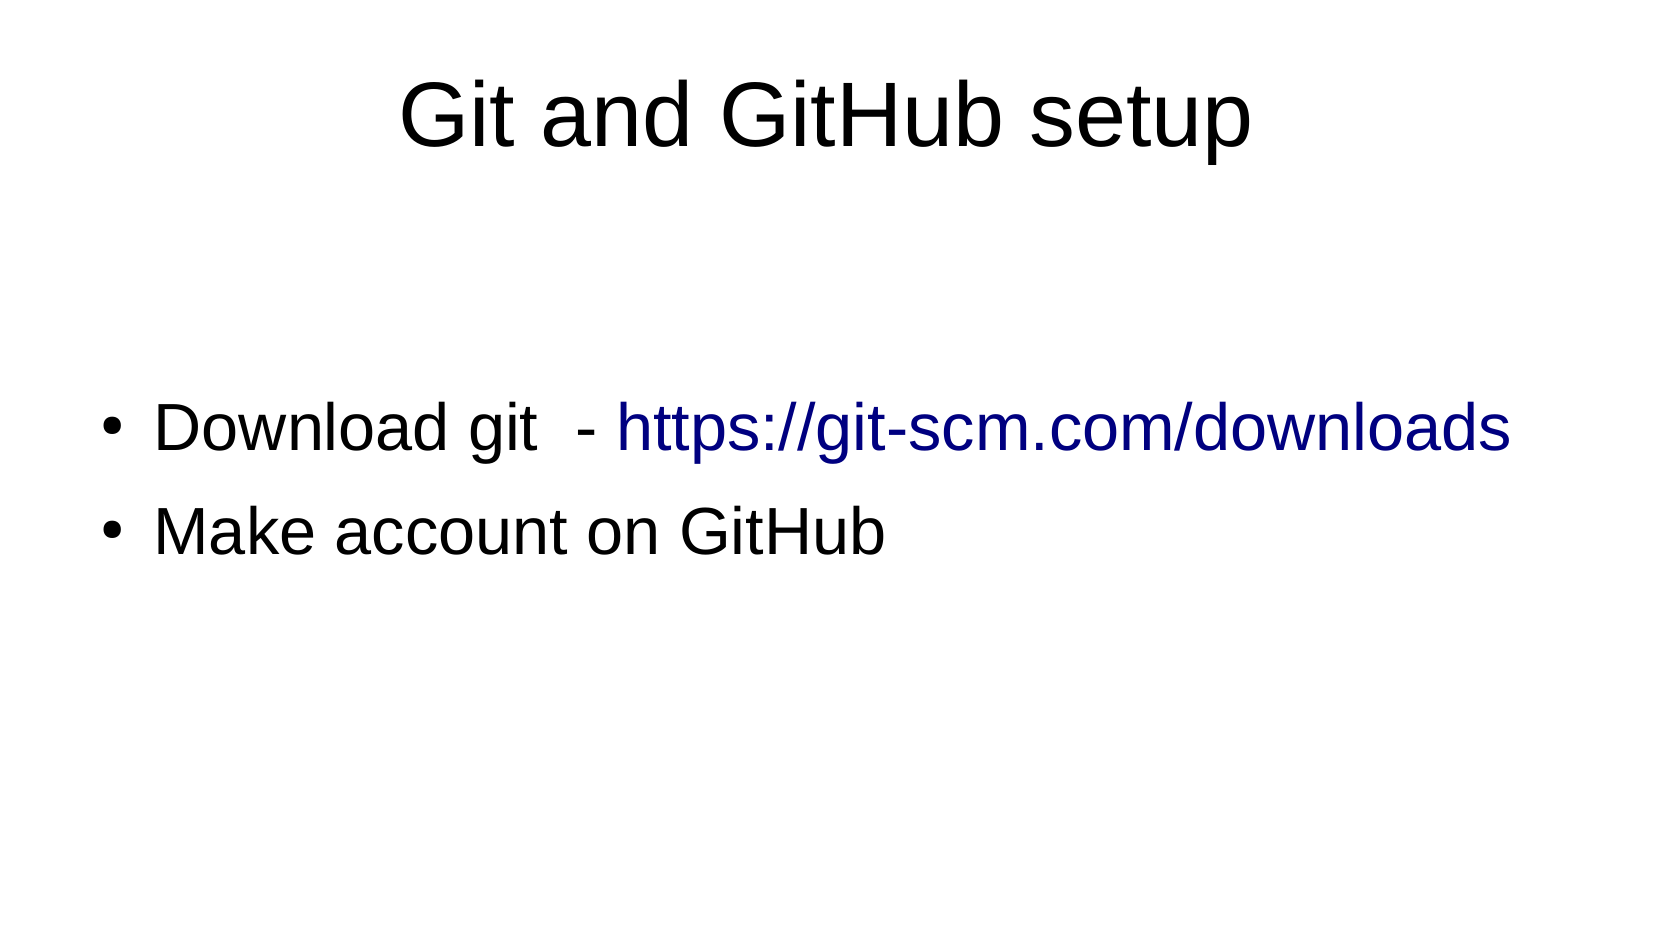

# Git and GitHub setup
Download git - https://git-scm.com/downloads
Make account on GitHub